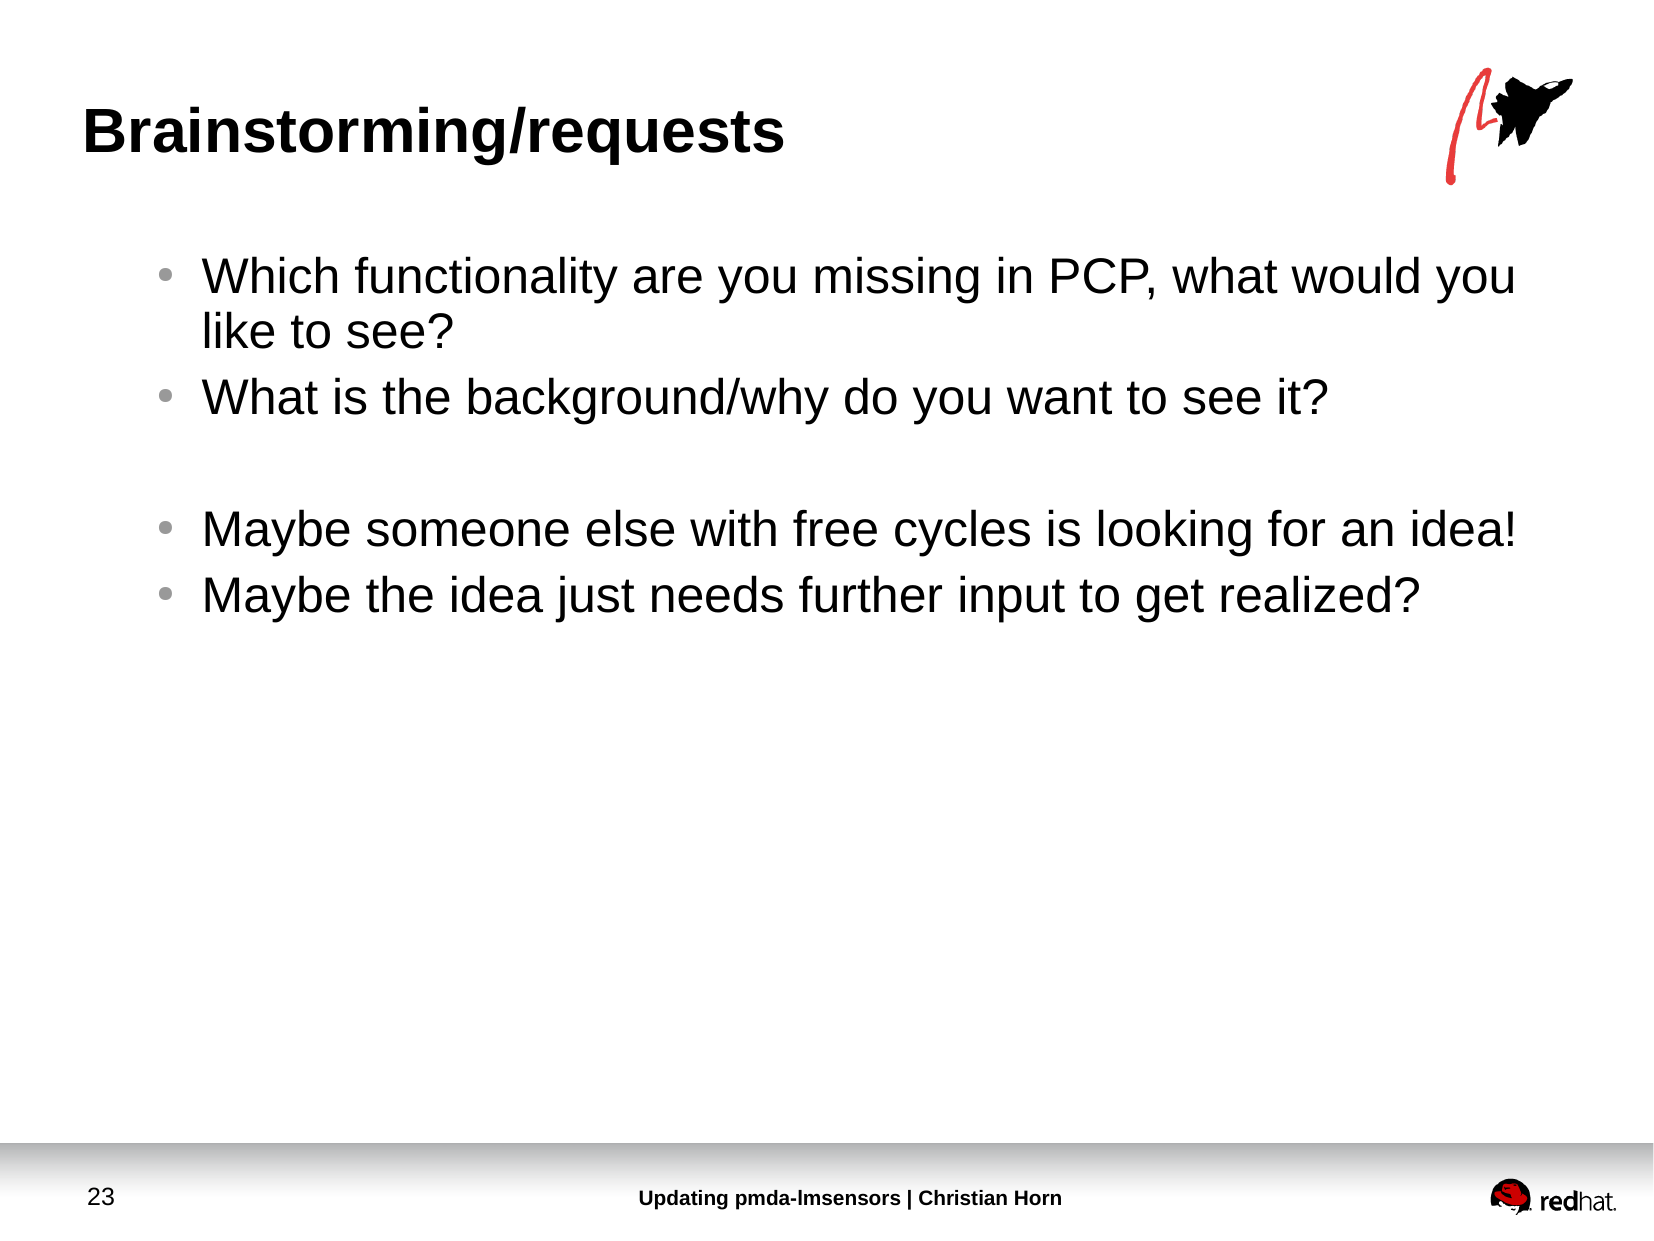

# Brainstorming/requests
Which functionality are you missing in PCP, what would you like to see?
What is the background/why do you want to see it?
Maybe someone else with free cycles is looking for an idea!
Maybe the idea just needs further input to get realized?